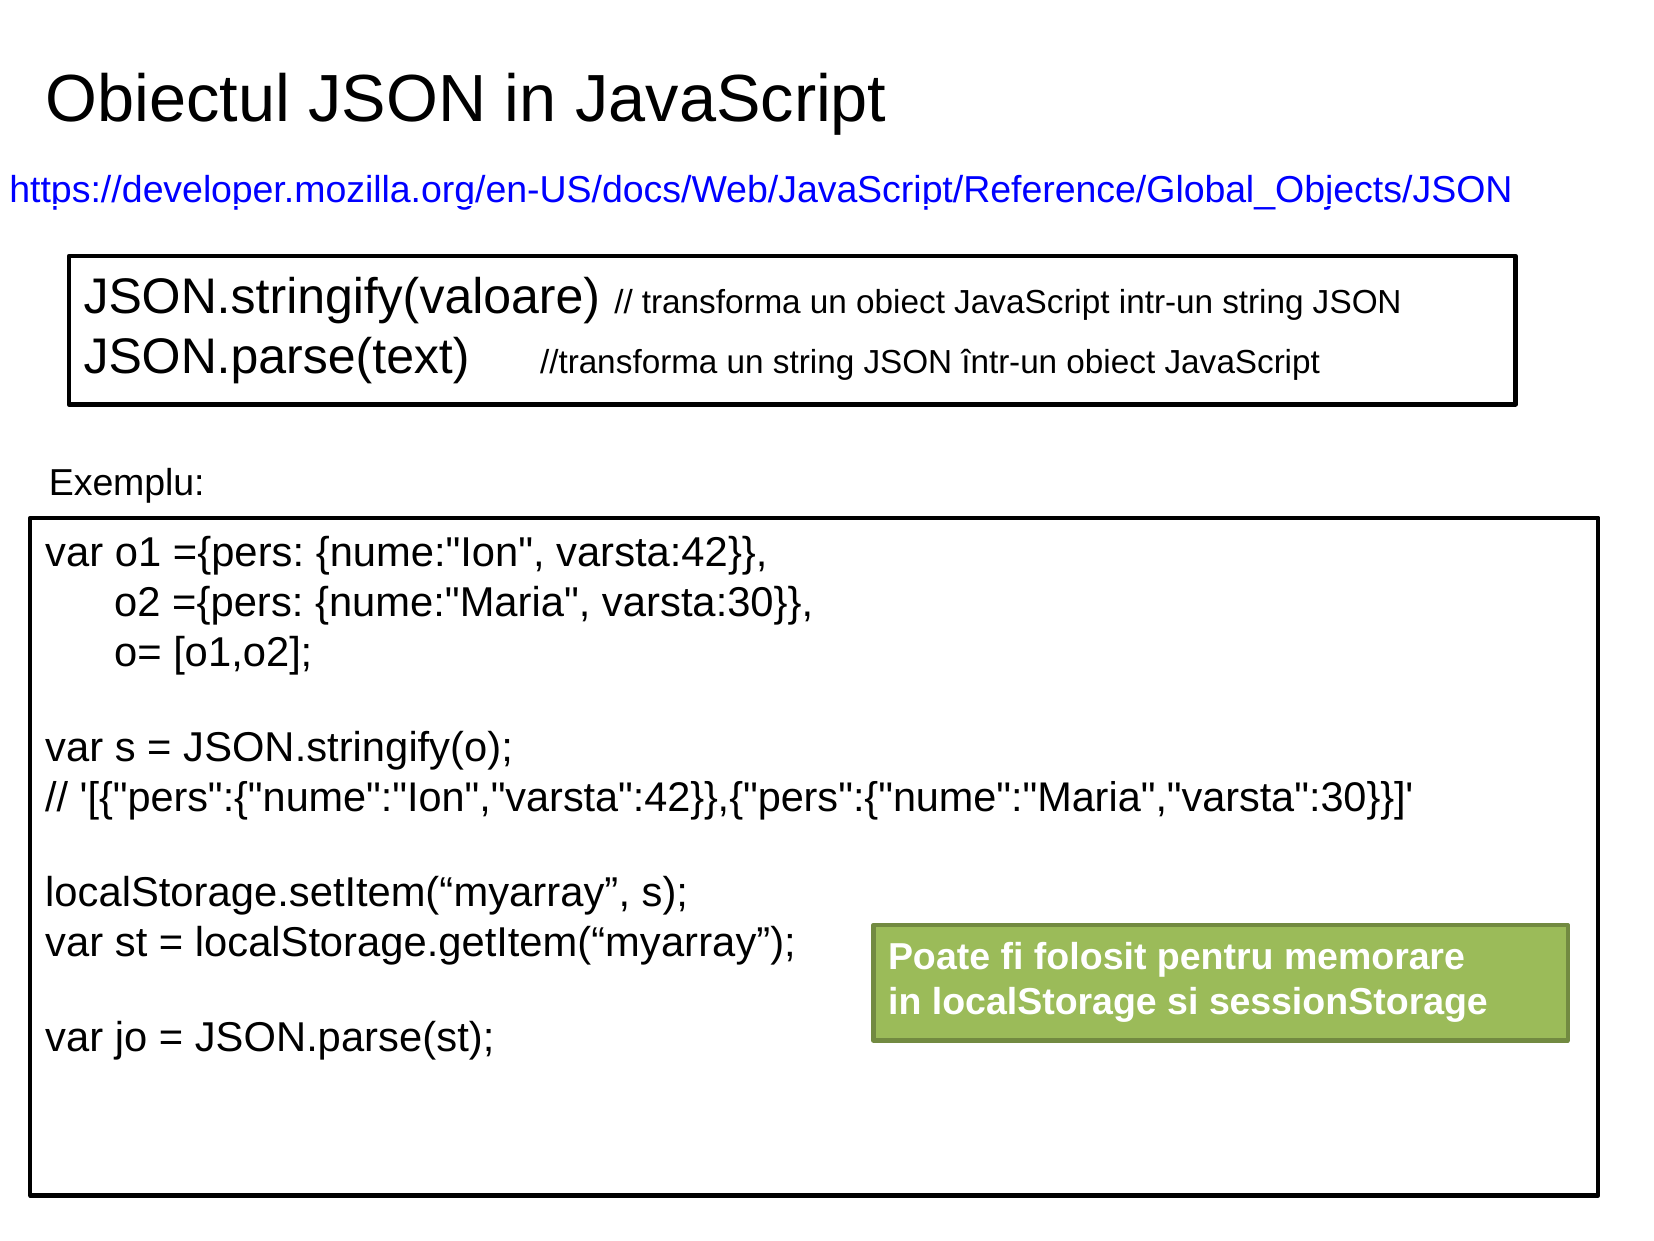

Obiectul JSON in JavaScript
https://developer.mozilla.org/en-US/docs/Web/JavaScript/Reference/Global_Objects/JSON
JSON.stringify(valoare) // transforma un obiect JavaScript intr-un string JSON
JSON.parse(text) //transforma un string JSON într-un obiect JavaScript
Exemplu:
var o1 ={pers: {nume:"Ion", varsta:42}},
 o2 ={pers: {nume:"Maria", varsta:30}},
 o= [o1,o2];
var s = JSON.stringify(o);
// '[{"pers":{"nume":"Ion","varsta":42}},{"pers":{"nume":"Maria","varsta":30}}]'
localStorage.setItem(“myarray”, s);
var st = localStorage.getItem(“myarray”);
var jo = JSON.parse(st);
Poate fi folosit pentru memorare
in localStorage si sessionStorage
: